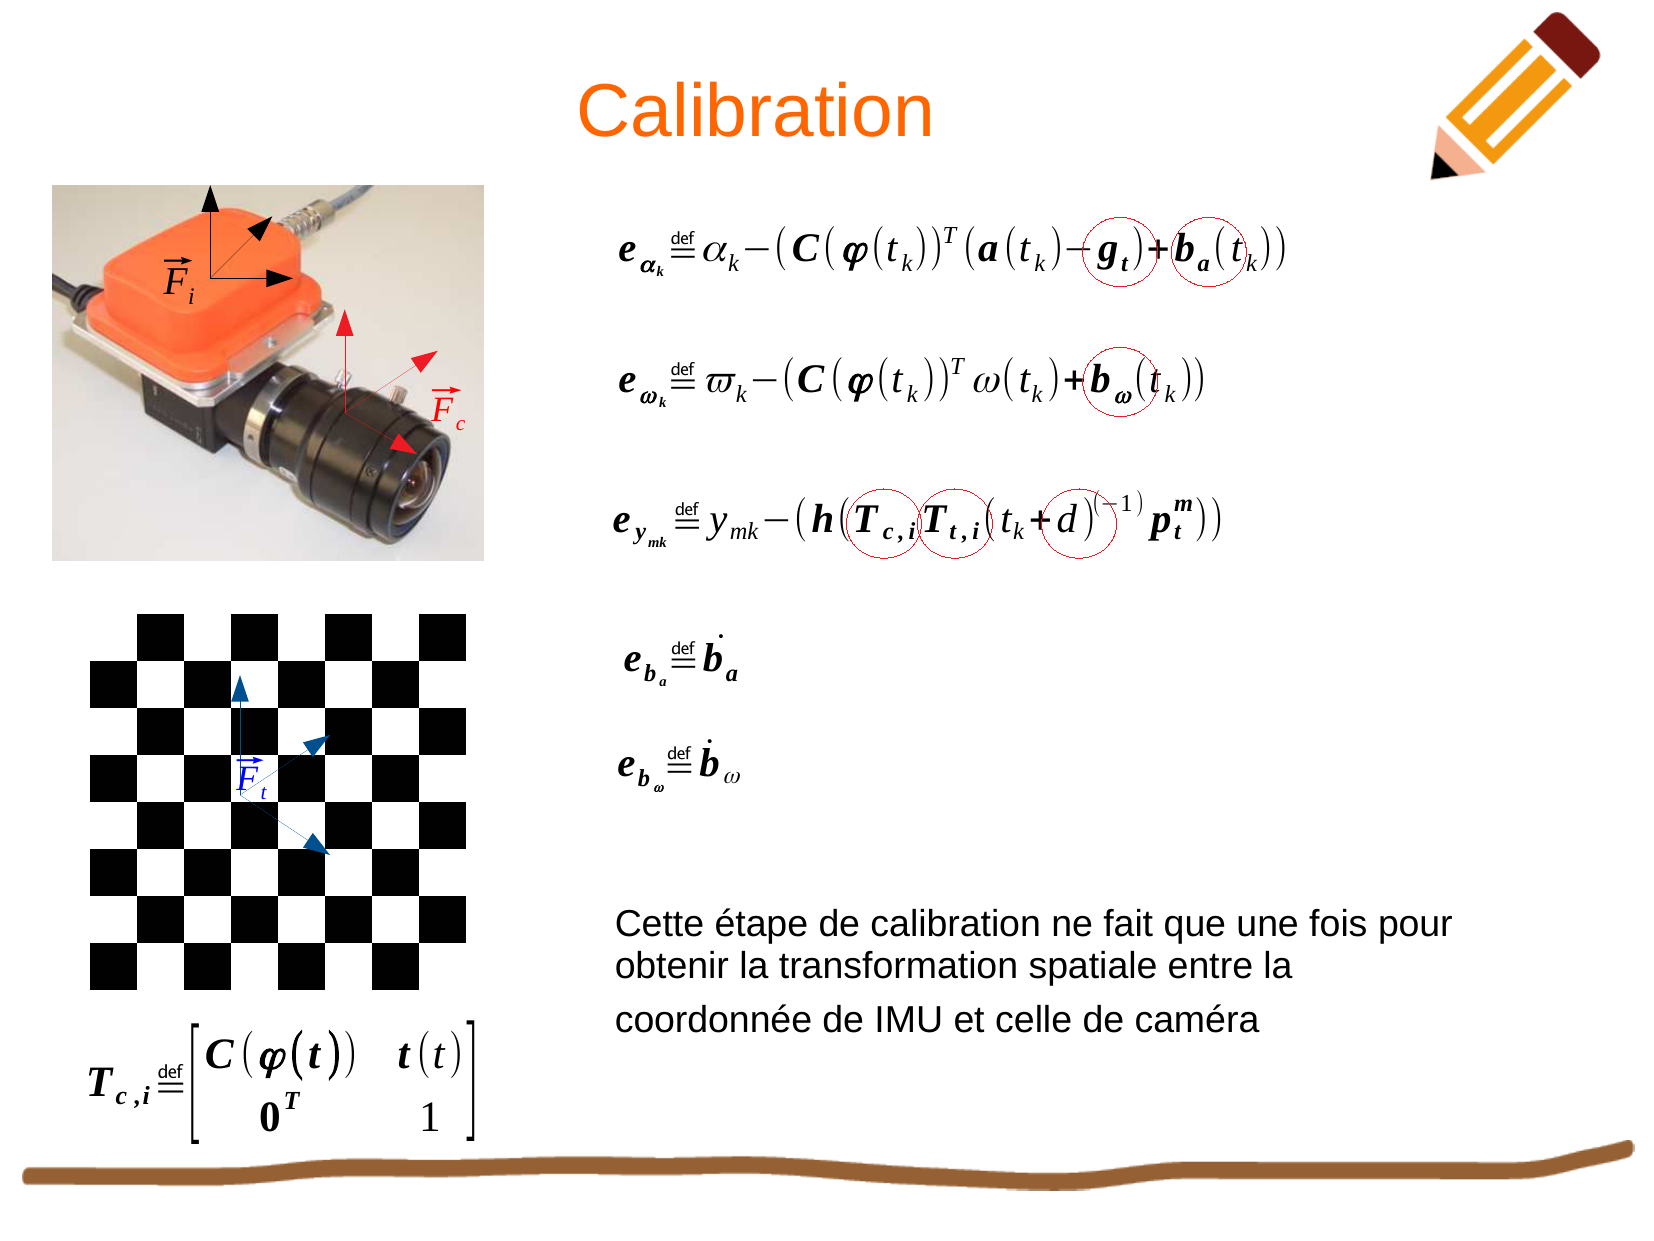

# Calibration
Cette étape de calibration ne fait que une fois pour obtenir la transformation spatiale entre la coordonnée de IMU et celle de caméra